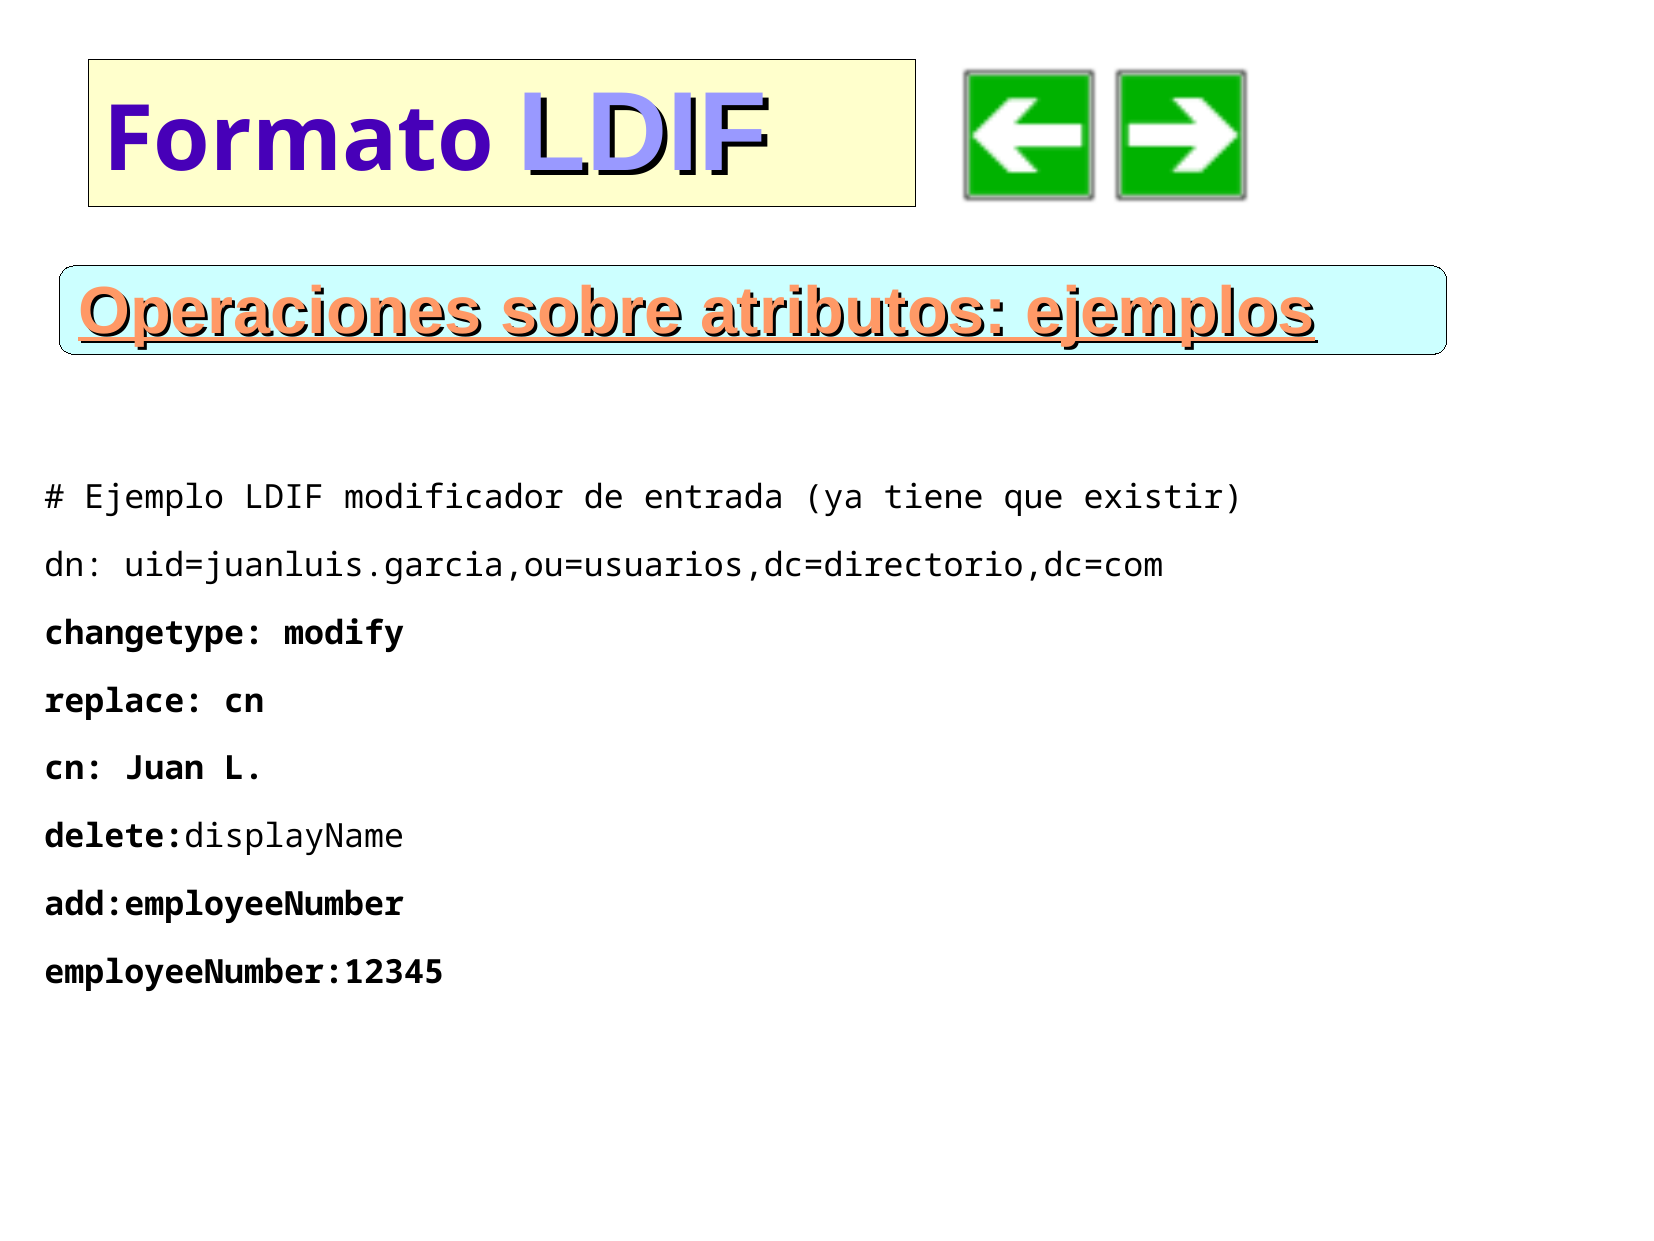

Formato LDIF
Operaciones sobre atributos: ejemplos
# Ejemplo LDIF modificador de entrada (ya tiene que existir)
dn: uid=juanluis.garcia,ou=usuarios,dc=directorio,dc=com
changetype: modify
replace: cn
cn: Juan L.
delete:displayName
add:employeeNumber
employeeNumber:12345